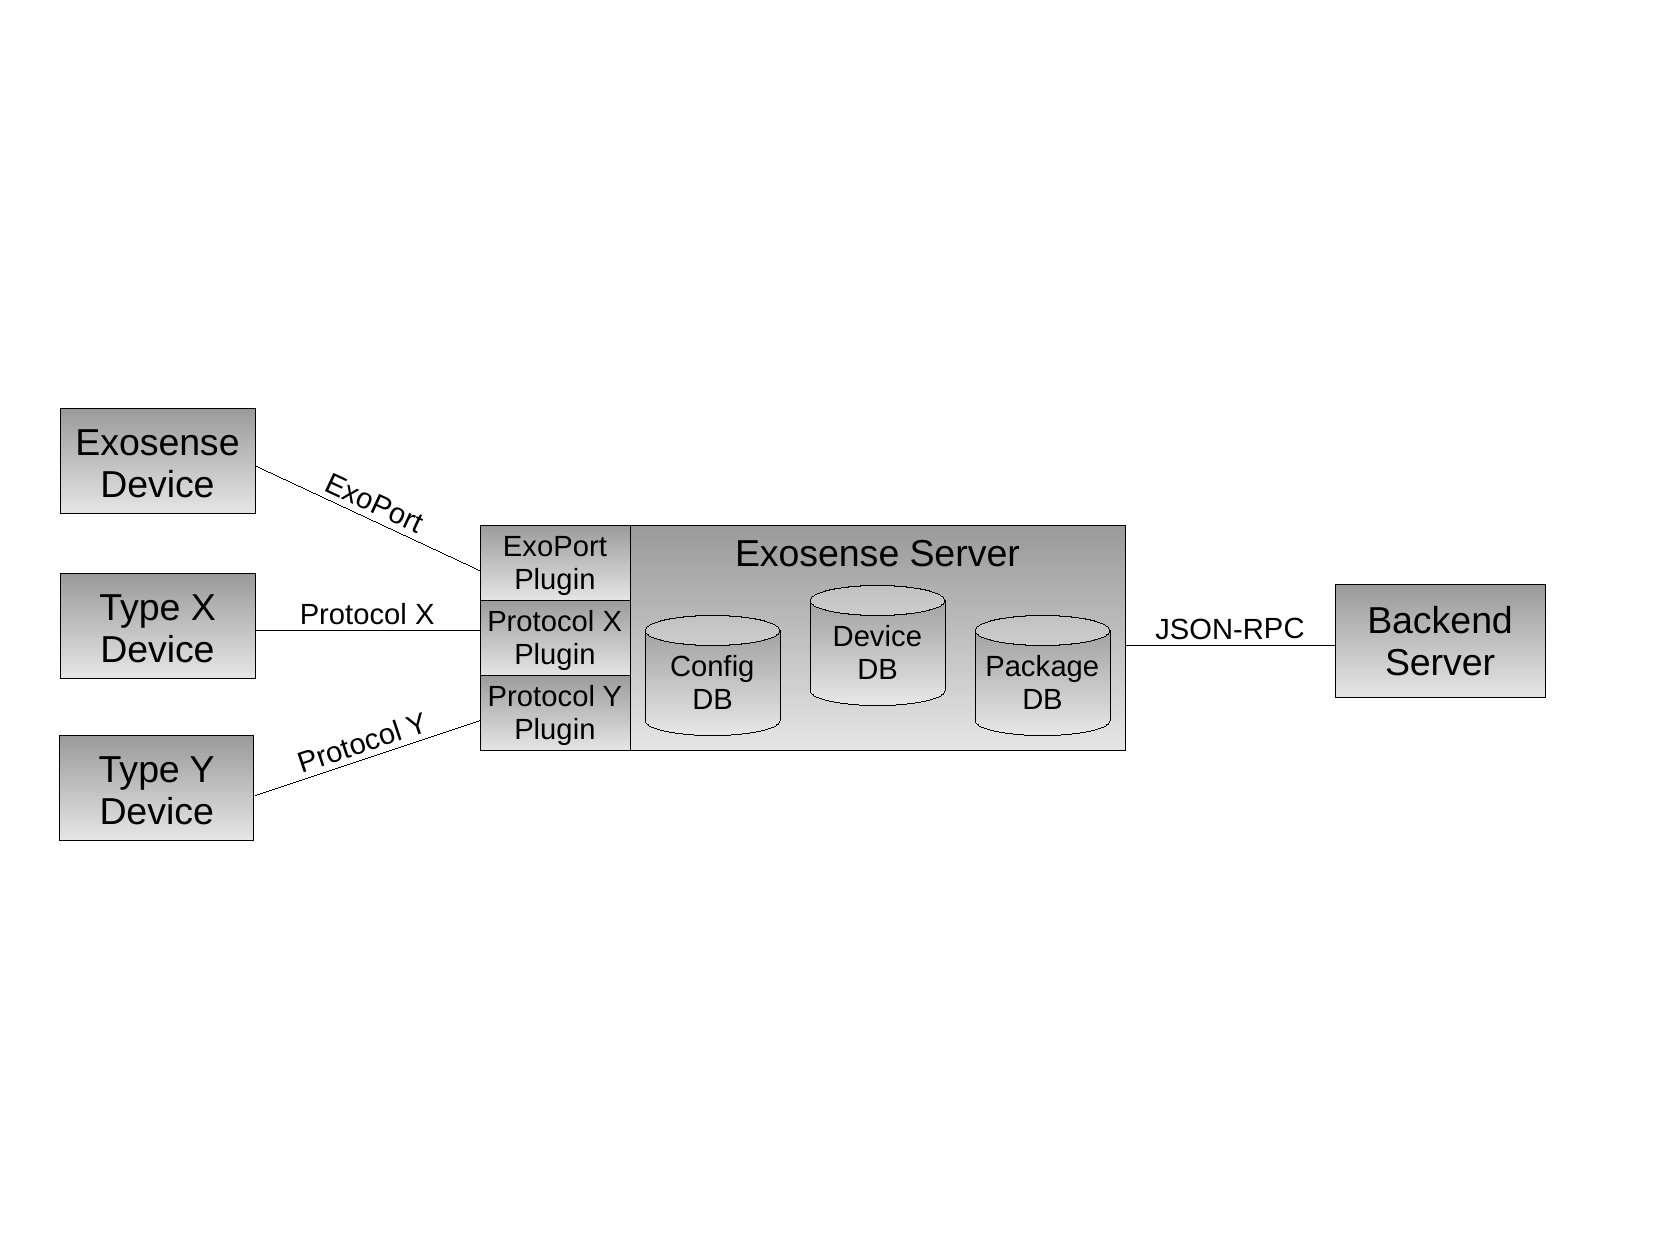

Exosense
Device
ExoPort
ExoPort
Plugin
Exosense Server
Type X
Device
Backend
Server
Device
DB
Protocol X
Plugin
Config
DB
Package
DB
Protocol X
JSON-RPC
Protocol Y
Plugin
Protocol Y
Type Y
Device